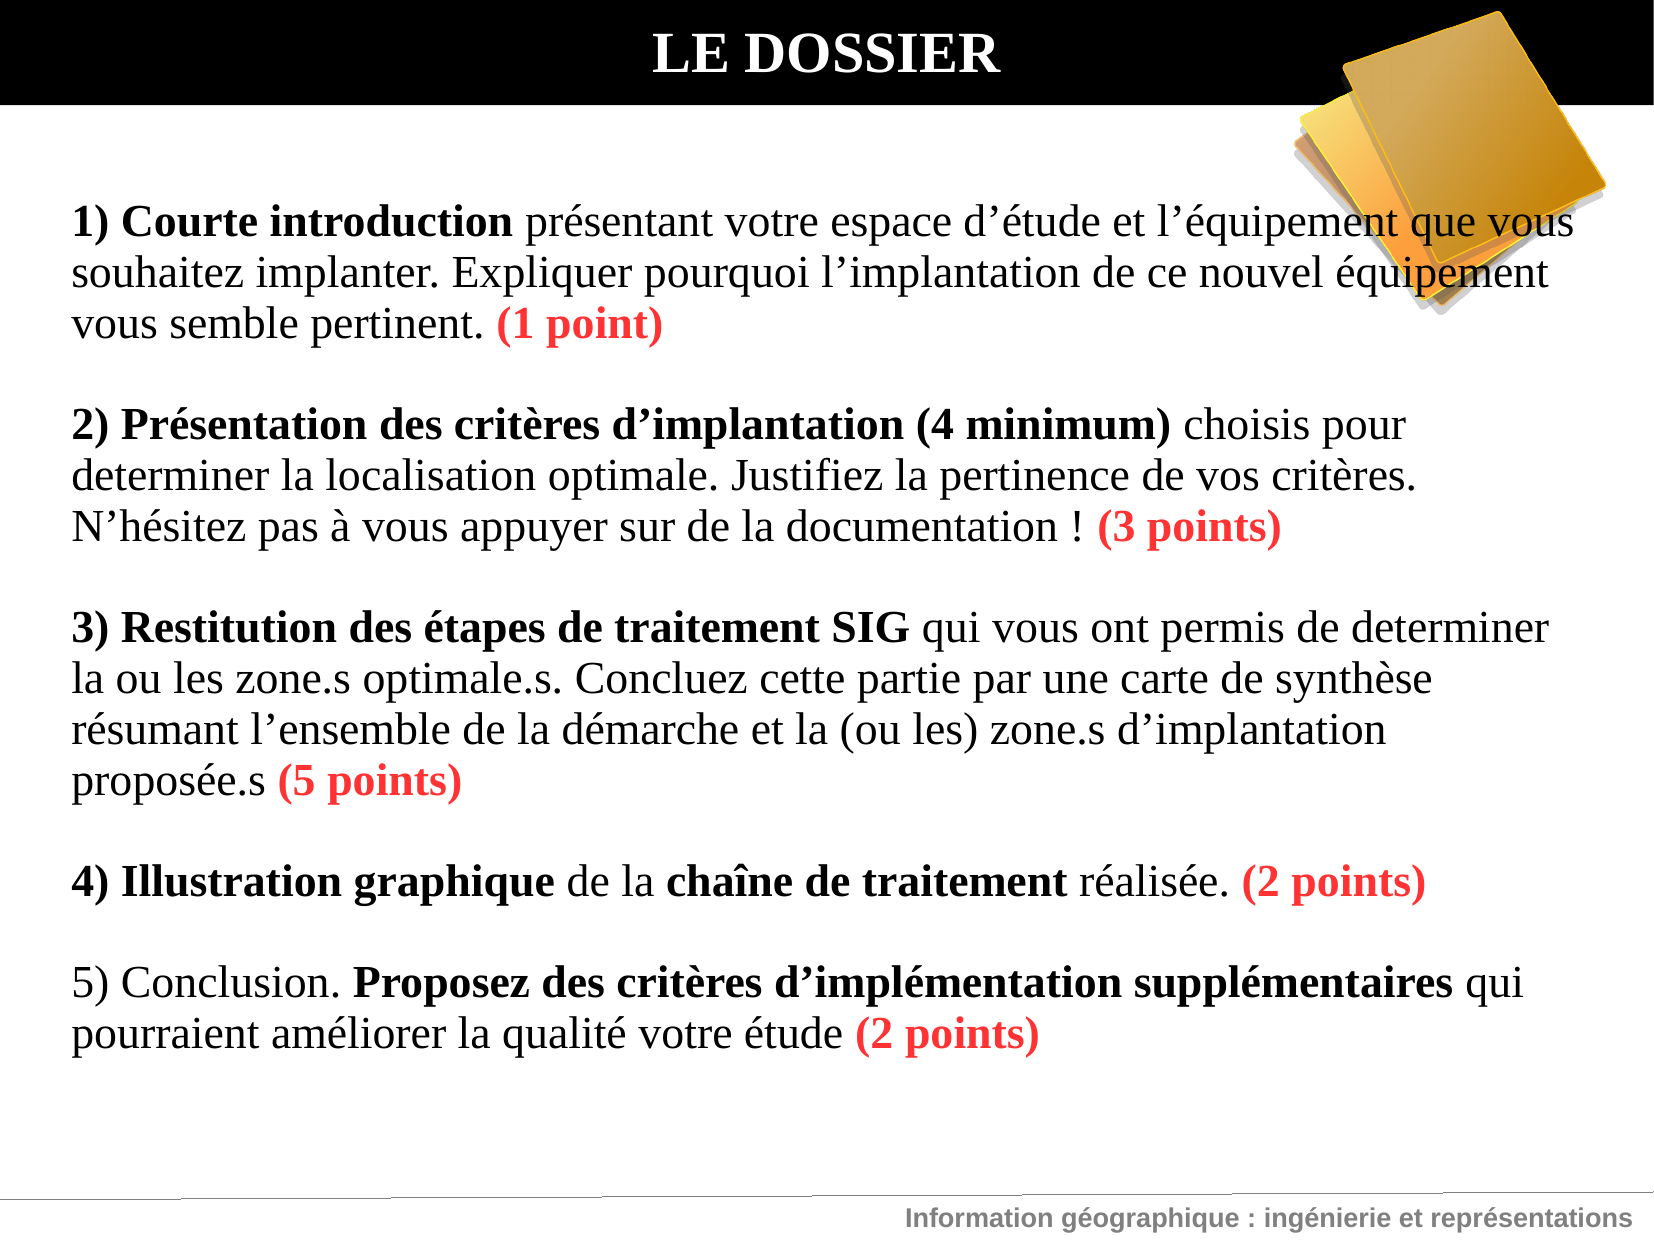

# LE DOSSIER
1) Courte introduction présentant votre espace d’étude et l’équipement que vous souhaitez implanter. Expliquer pourquoi l’implantation de ce nouvel équipement vous semble pertinent. (1 point)
2) Présentation des critères d’implantation (4 minimum) choisis pour determiner la localisation optimale. Justifiez la pertinence de vos critères. N’hésitez pas à vous appuyer sur de la documentation ! (3 points)
3) Restitution des étapes de traitement SIG qui vous ont permis de determiner la ou les zone.s optimale.s. Concluez cette partie par une carte de synthèse résumant l’ensemble de la démarche et la (ou les) zone.s d’implantation proposée.s (5 points)
4) Illustration graphique de la chaîne de traitement réalisée. (2 points)
5) Conclusion. Proposez des critères d’implémentation supplémentaires qui pourraient améliorer la qualité votre étude (2 points)